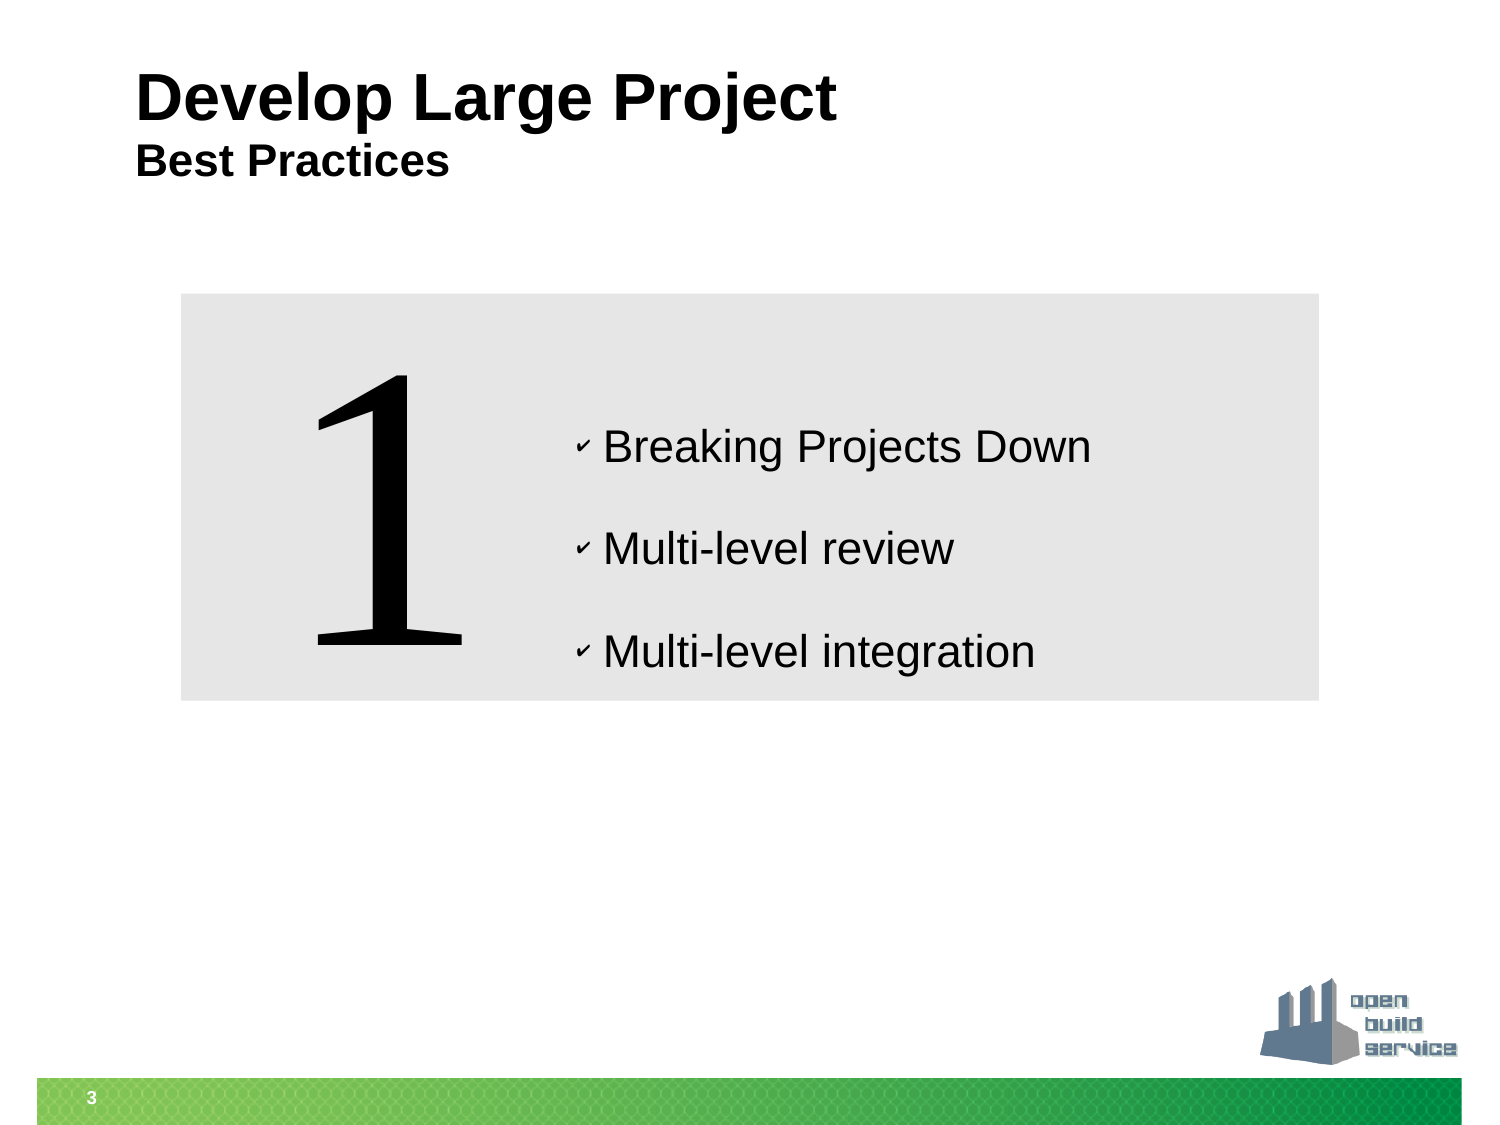

# Develop Large Project Best Practices
1
 Breaking Projects Down
 Multi-level review
 Multi-level integration